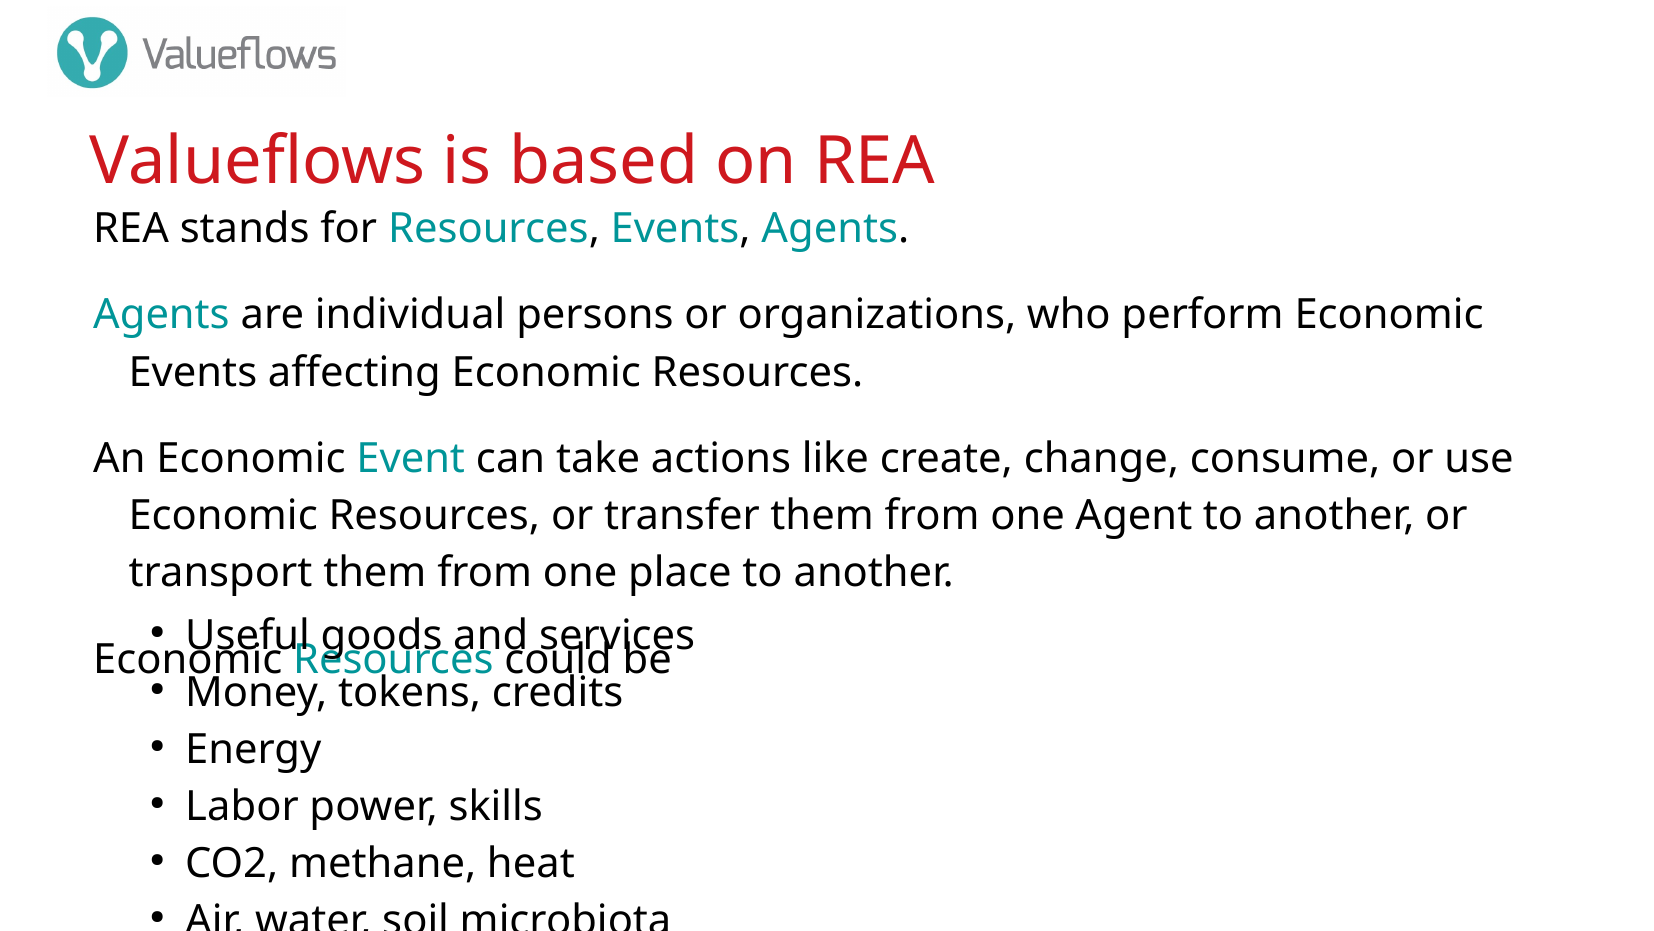

Valueflows is based on REA
# REA stands for Resources, Events, Agents.
Agents are individual persons or organizations, who perform Economic Events affecting Economic Resources.
An Economic Event can take actions like create, change, consume, or use Economic Resources, or transfer them from one Agent to another, or transport them from one place to another.
Economic Resources could be
Useful goods and services
Money, tokens, credits
Energy
Labor power, skills
CO2, methane, heat
Air, water, soil microbiota
…..